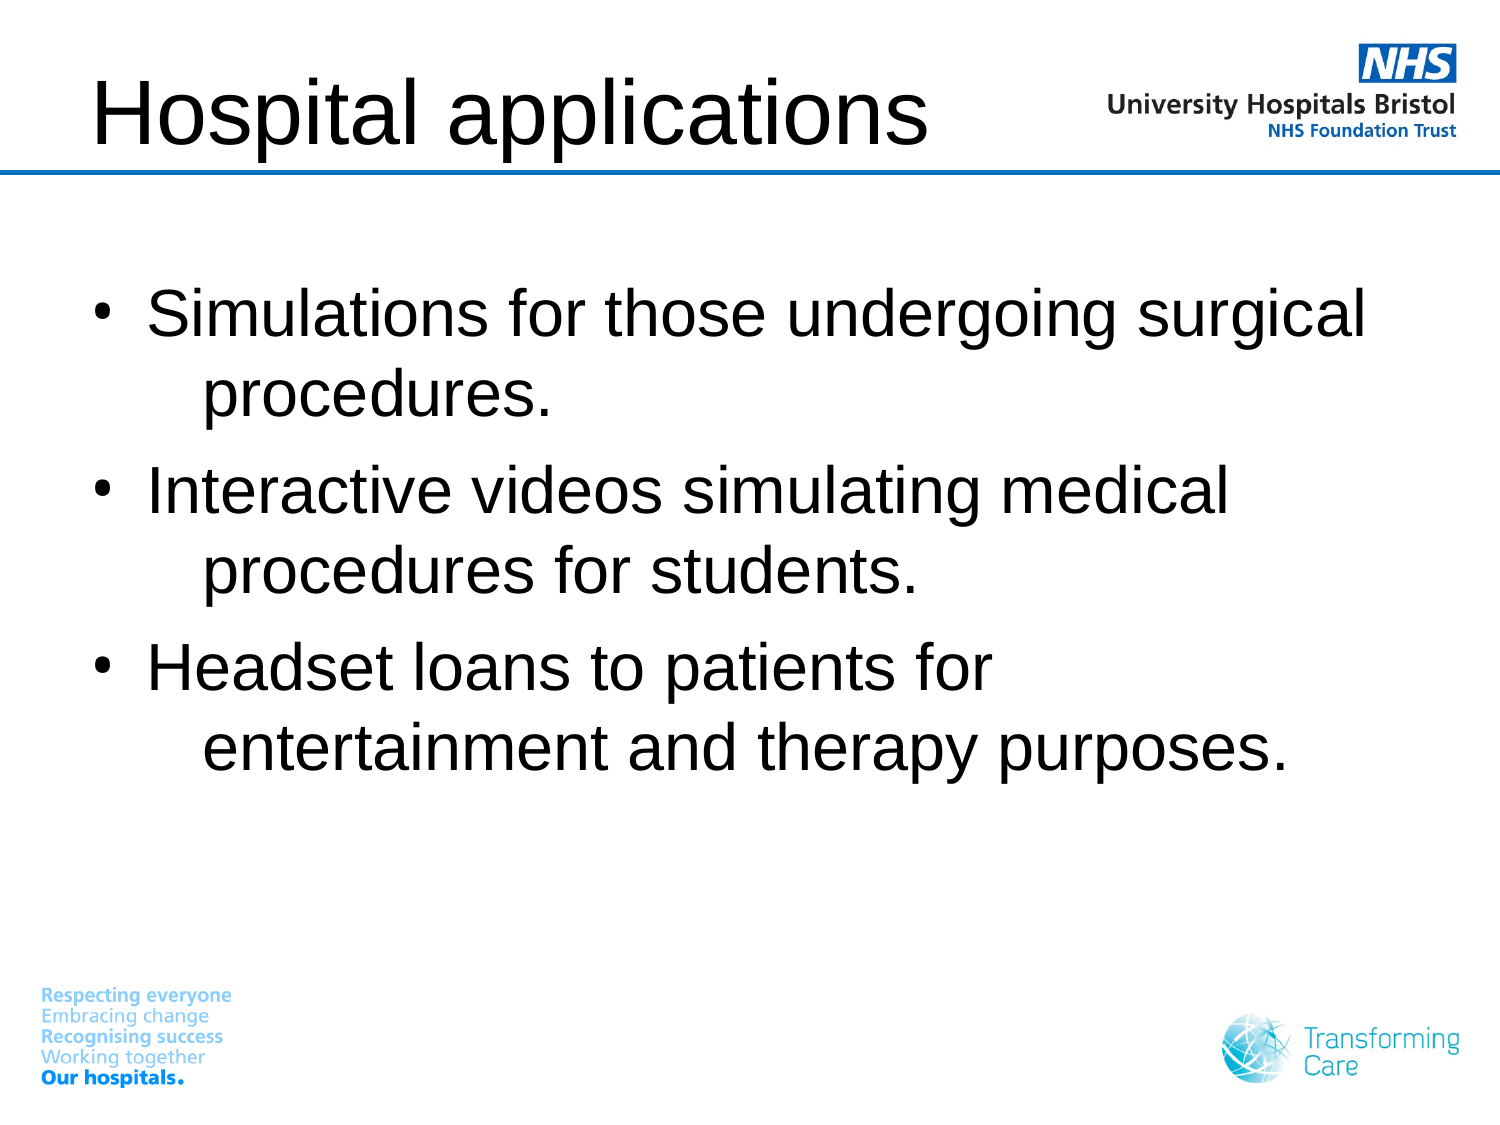

# Hospital applications
Simulations for those undergoing surgical procedures.
Interactive videos simulating medical procedures for students.
Headset loans to patients for entertainment and therapy purposes.